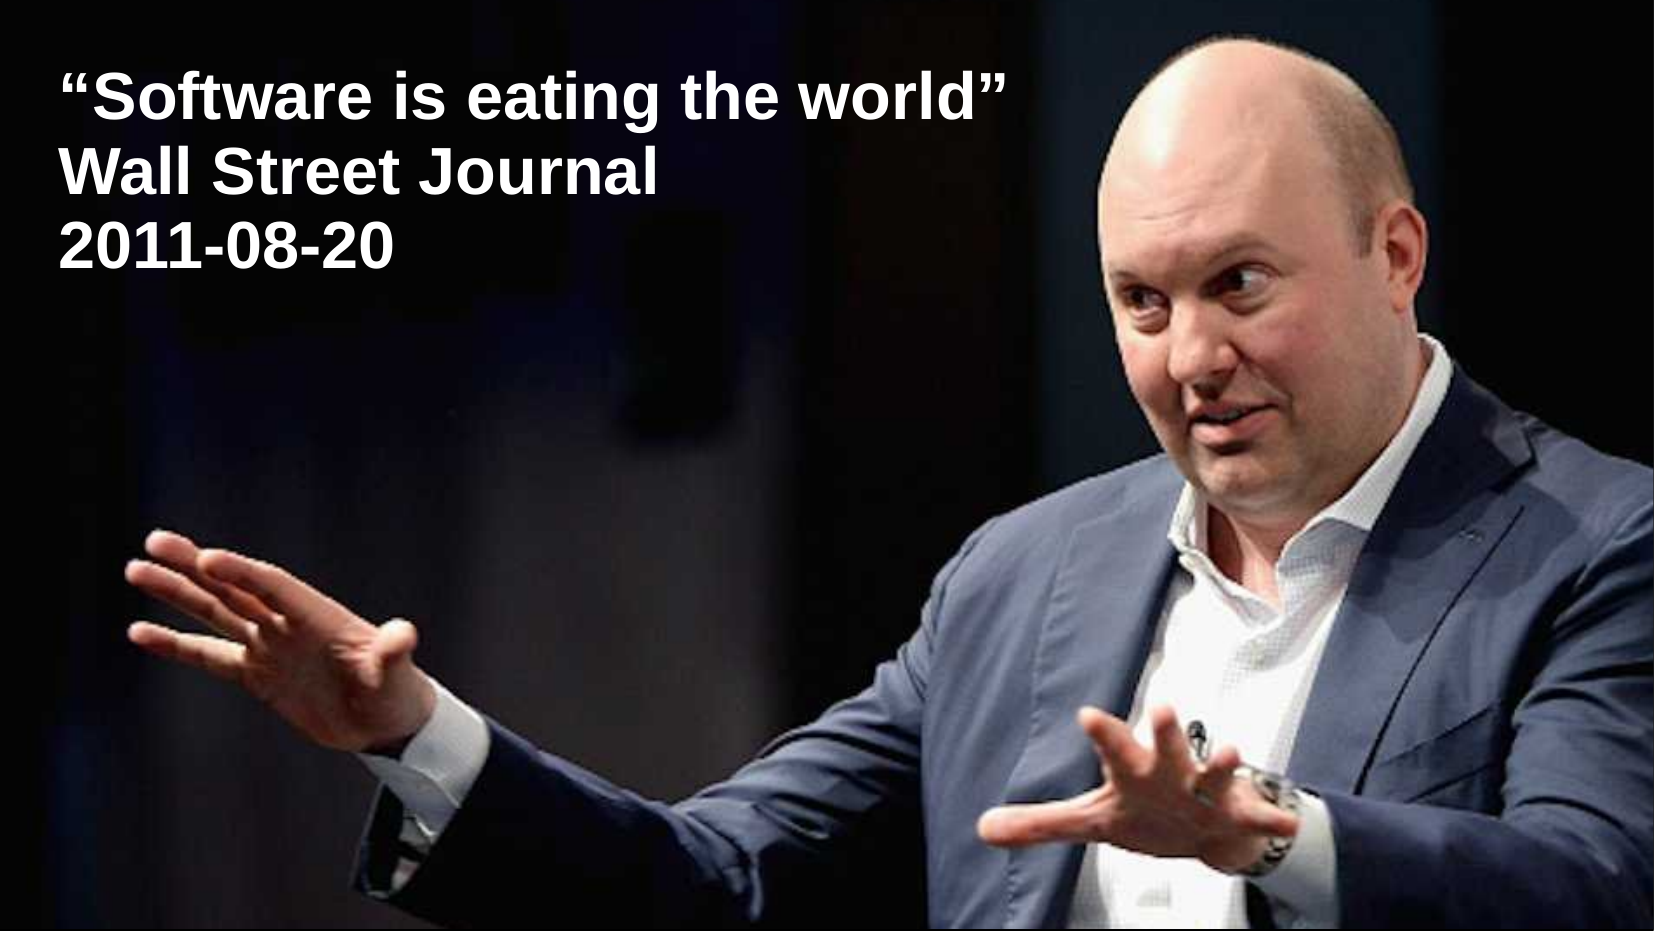

“Software is eating the world”
Wall Street Journal
2011-08-20
#
Commercial Open Source Startups
© 2021 Dirk Riehle - Some Rights Reserved
10